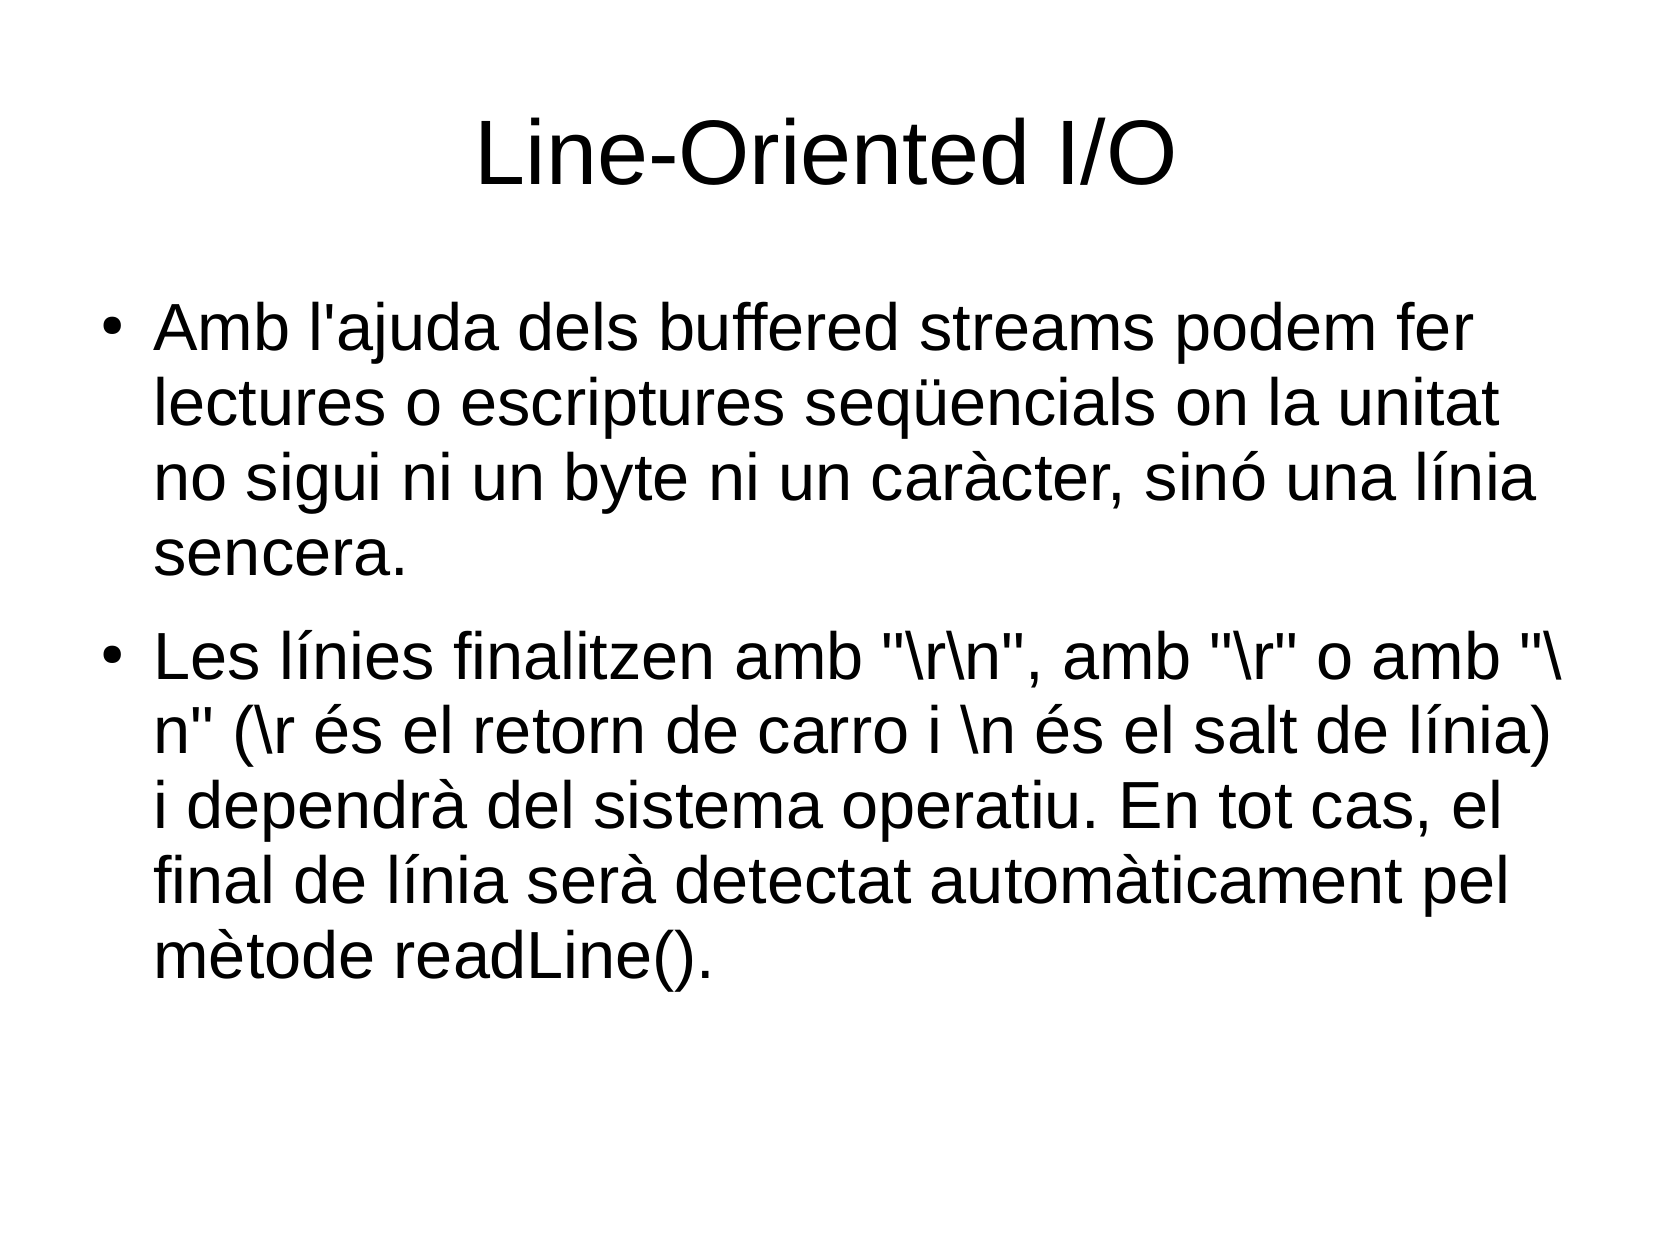

# Line-Oriented I/O
Amb l'ajuda dels buffered streams podem fer lectures o escriptures seqüencials on la unitat no sigui ni un byte ni un caràcter, sinó una línia sencera.
Les línies finalitzen amb "\r\n", amb "\r" o amb "\n" (\r és el retorn de carro i \n és el salt de línia) i dependrà del sistema operatiu. En tot cas, el final de línia serà detectat automàticament pel mètode readLine().